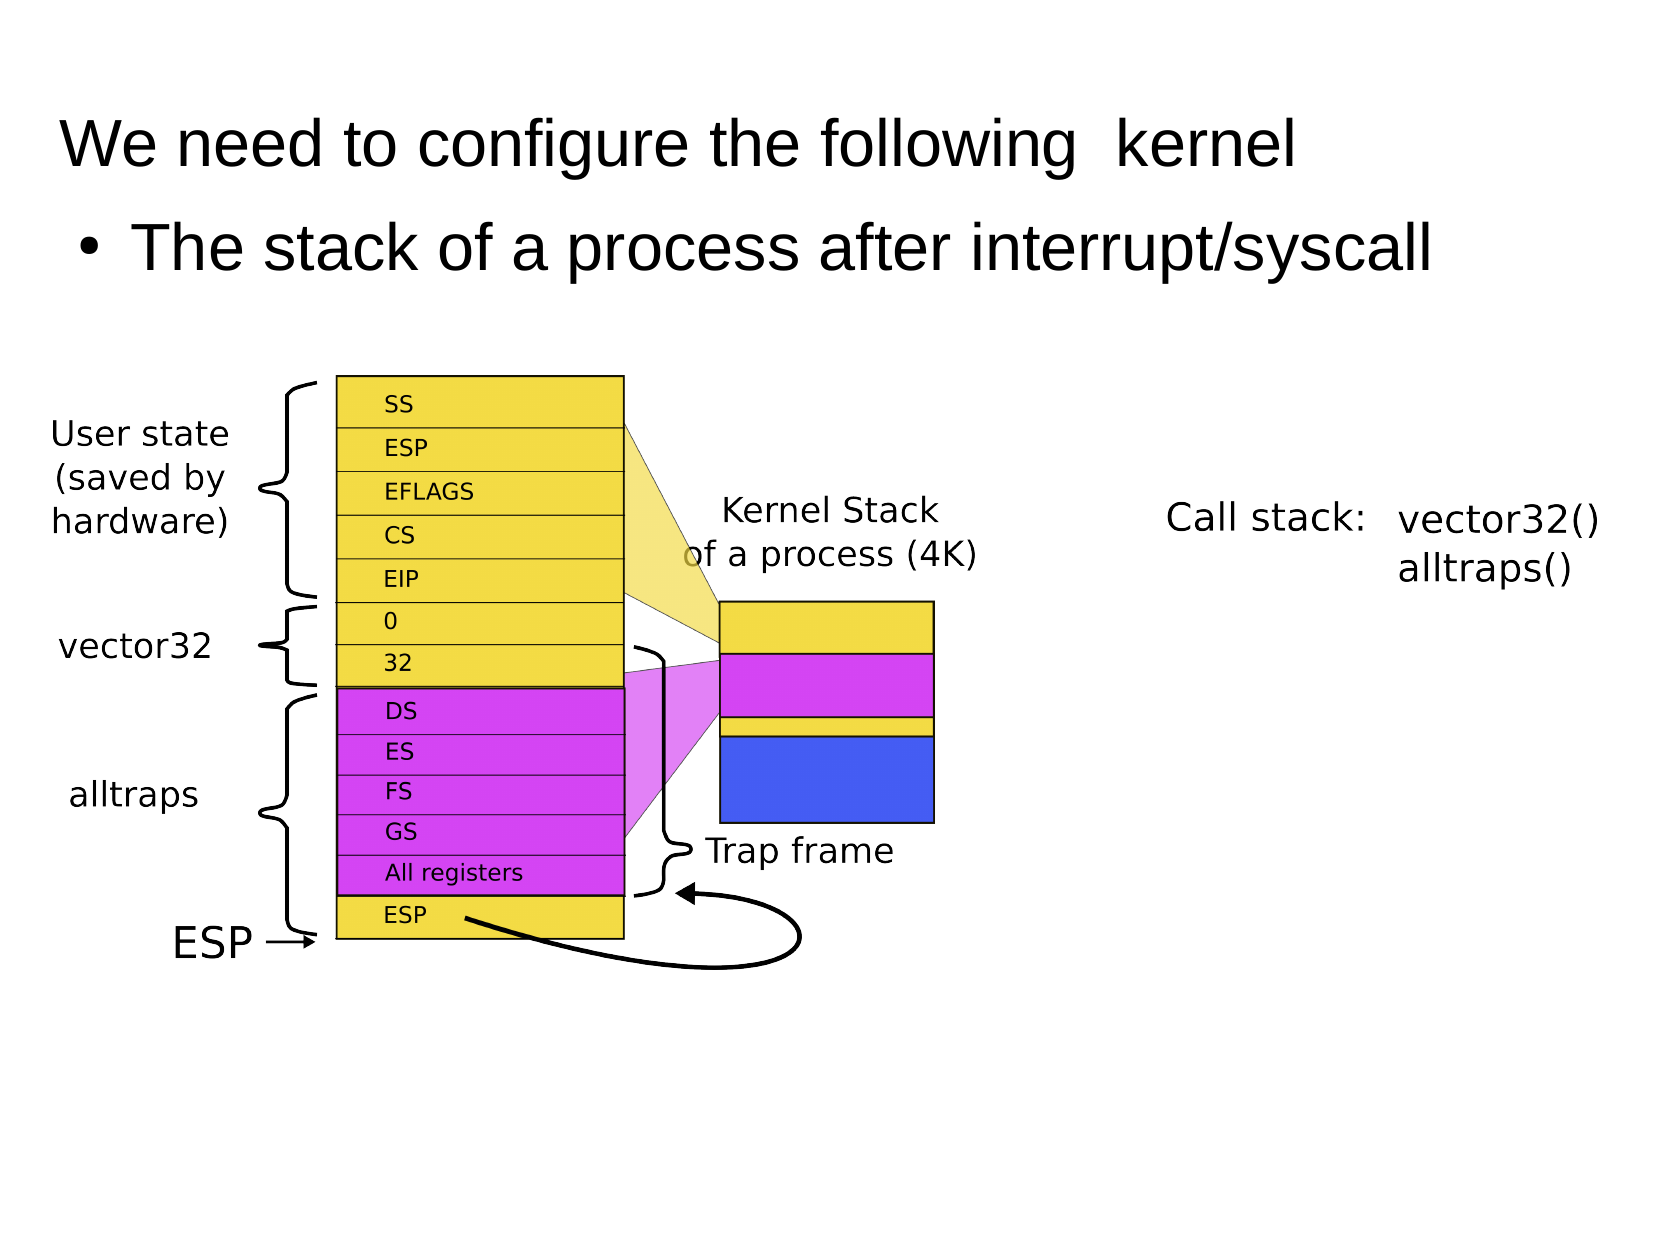

# We need to configure the following kernel
The stack of a process after interrupt/syscall